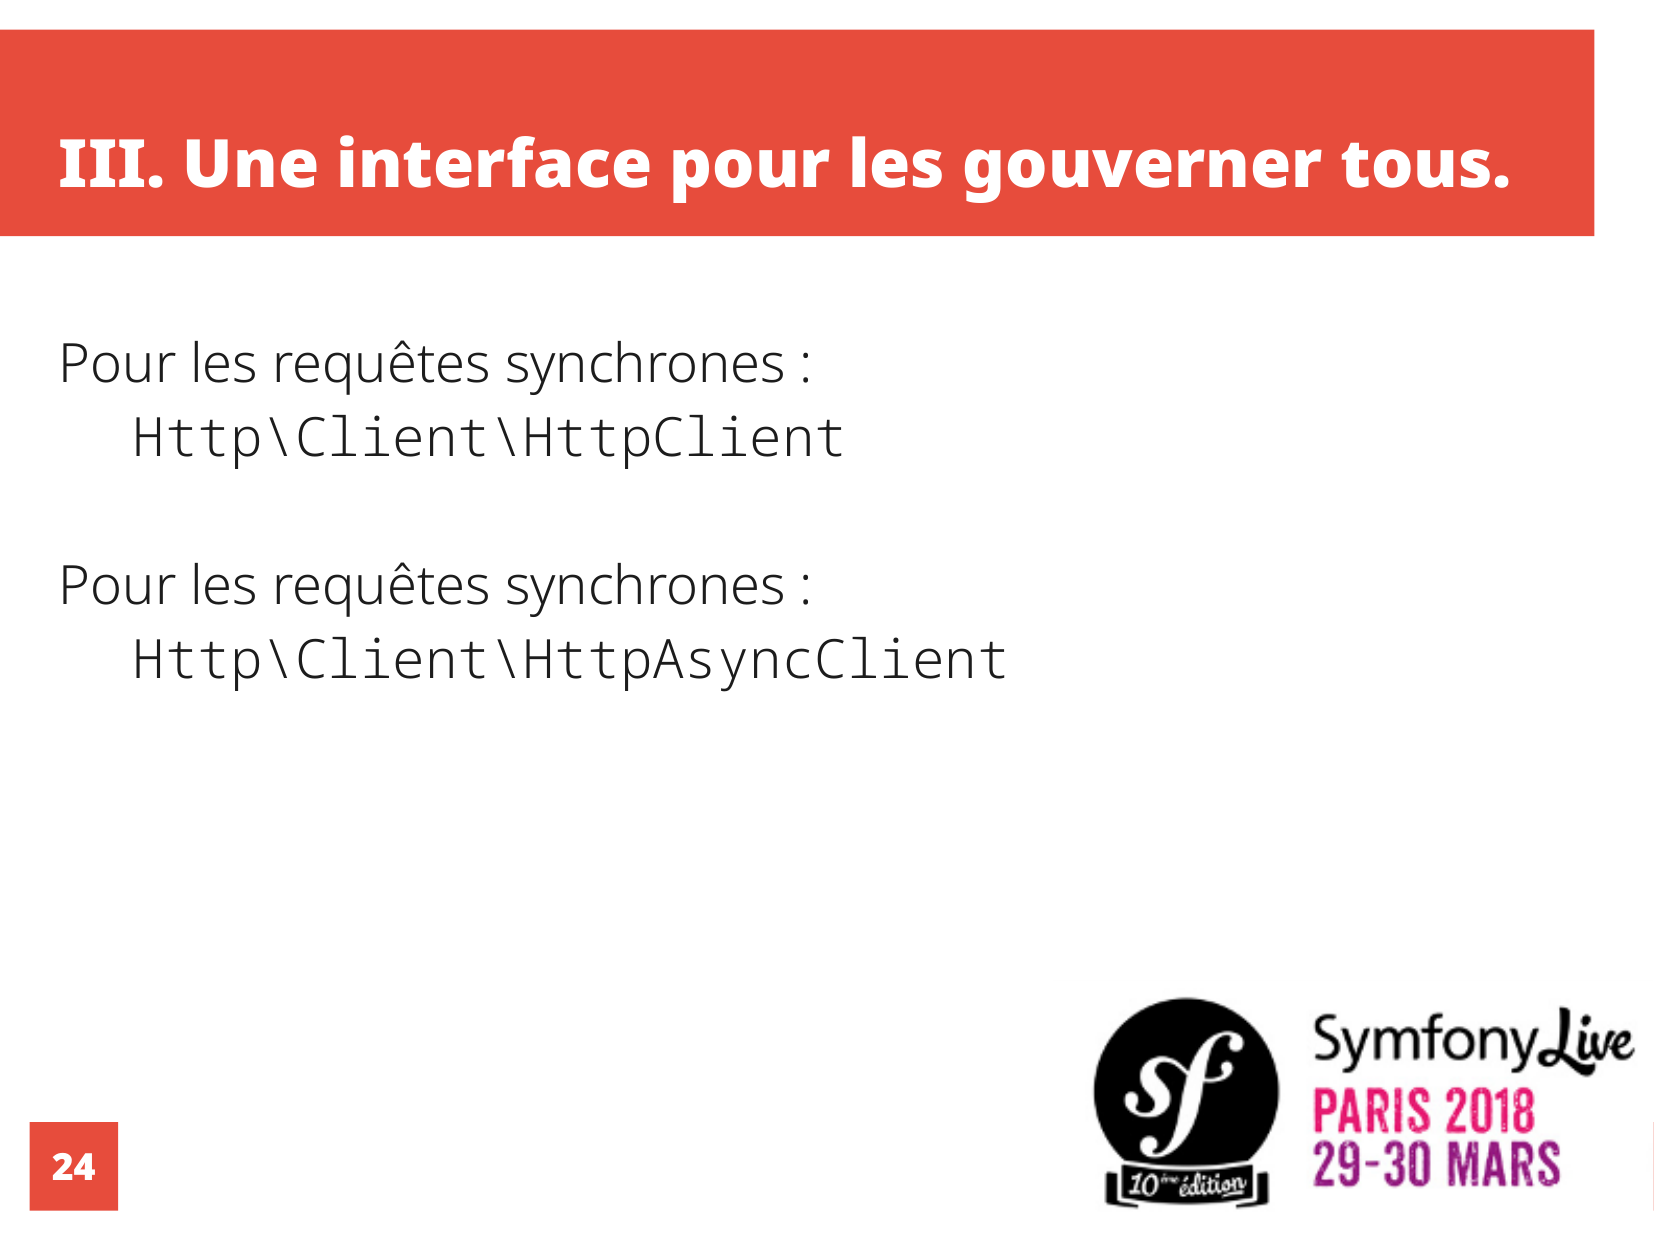

# III. Une interface pour les gouverner tous.
Pour les requêtes synchrones :
	Http\Client\HttpClient
Pour les requêtes synchrones :
	Http\Client\HttpAsyncClient
24